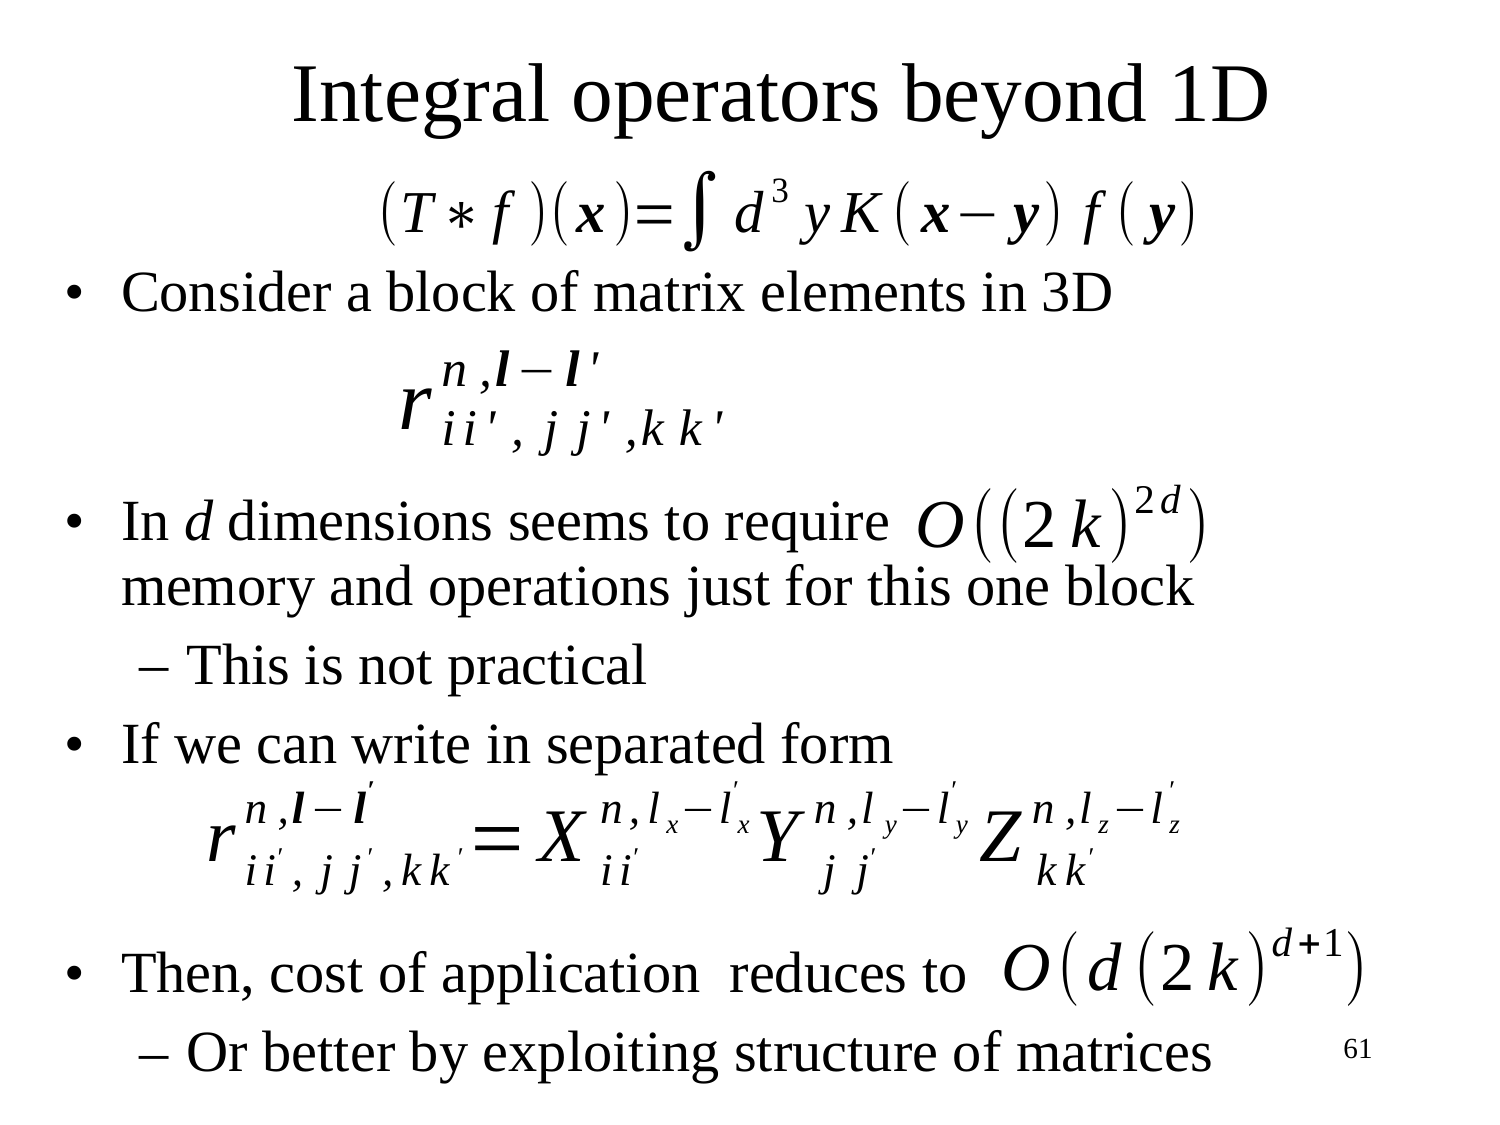

# Integral operators beyond 1D
Consider a block of matrix elements in 3D
In d dimensions seems to require
memory and operations just for this one block
This is not practical
If we can write in separated form
Then, cost of application reduces to
Or better by exploiting structure of matrices
61